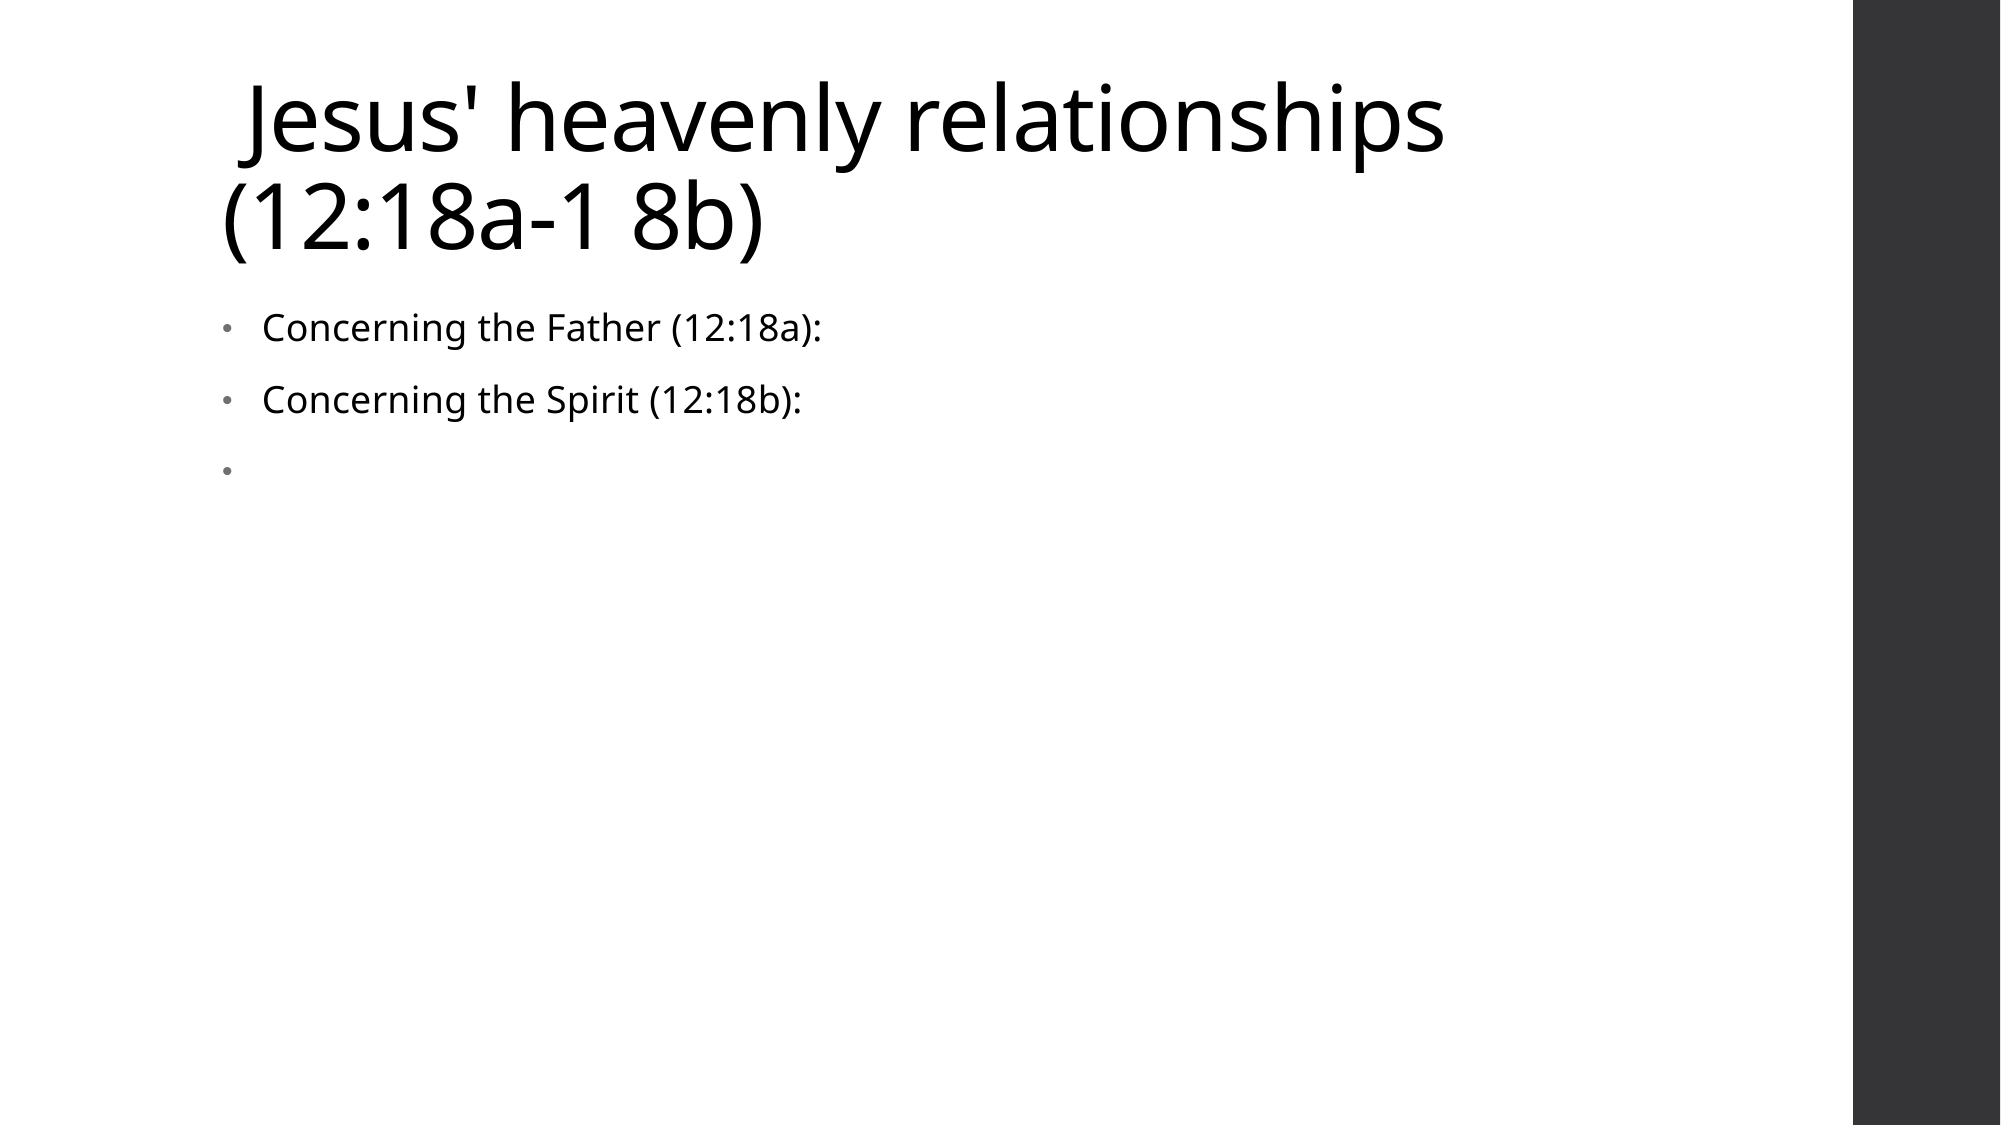

# Jesus' heavenly relationships (12:18a-1 8b)
 Concerning the Father (12:18a):
 Concerning the Spirit (12:18b):